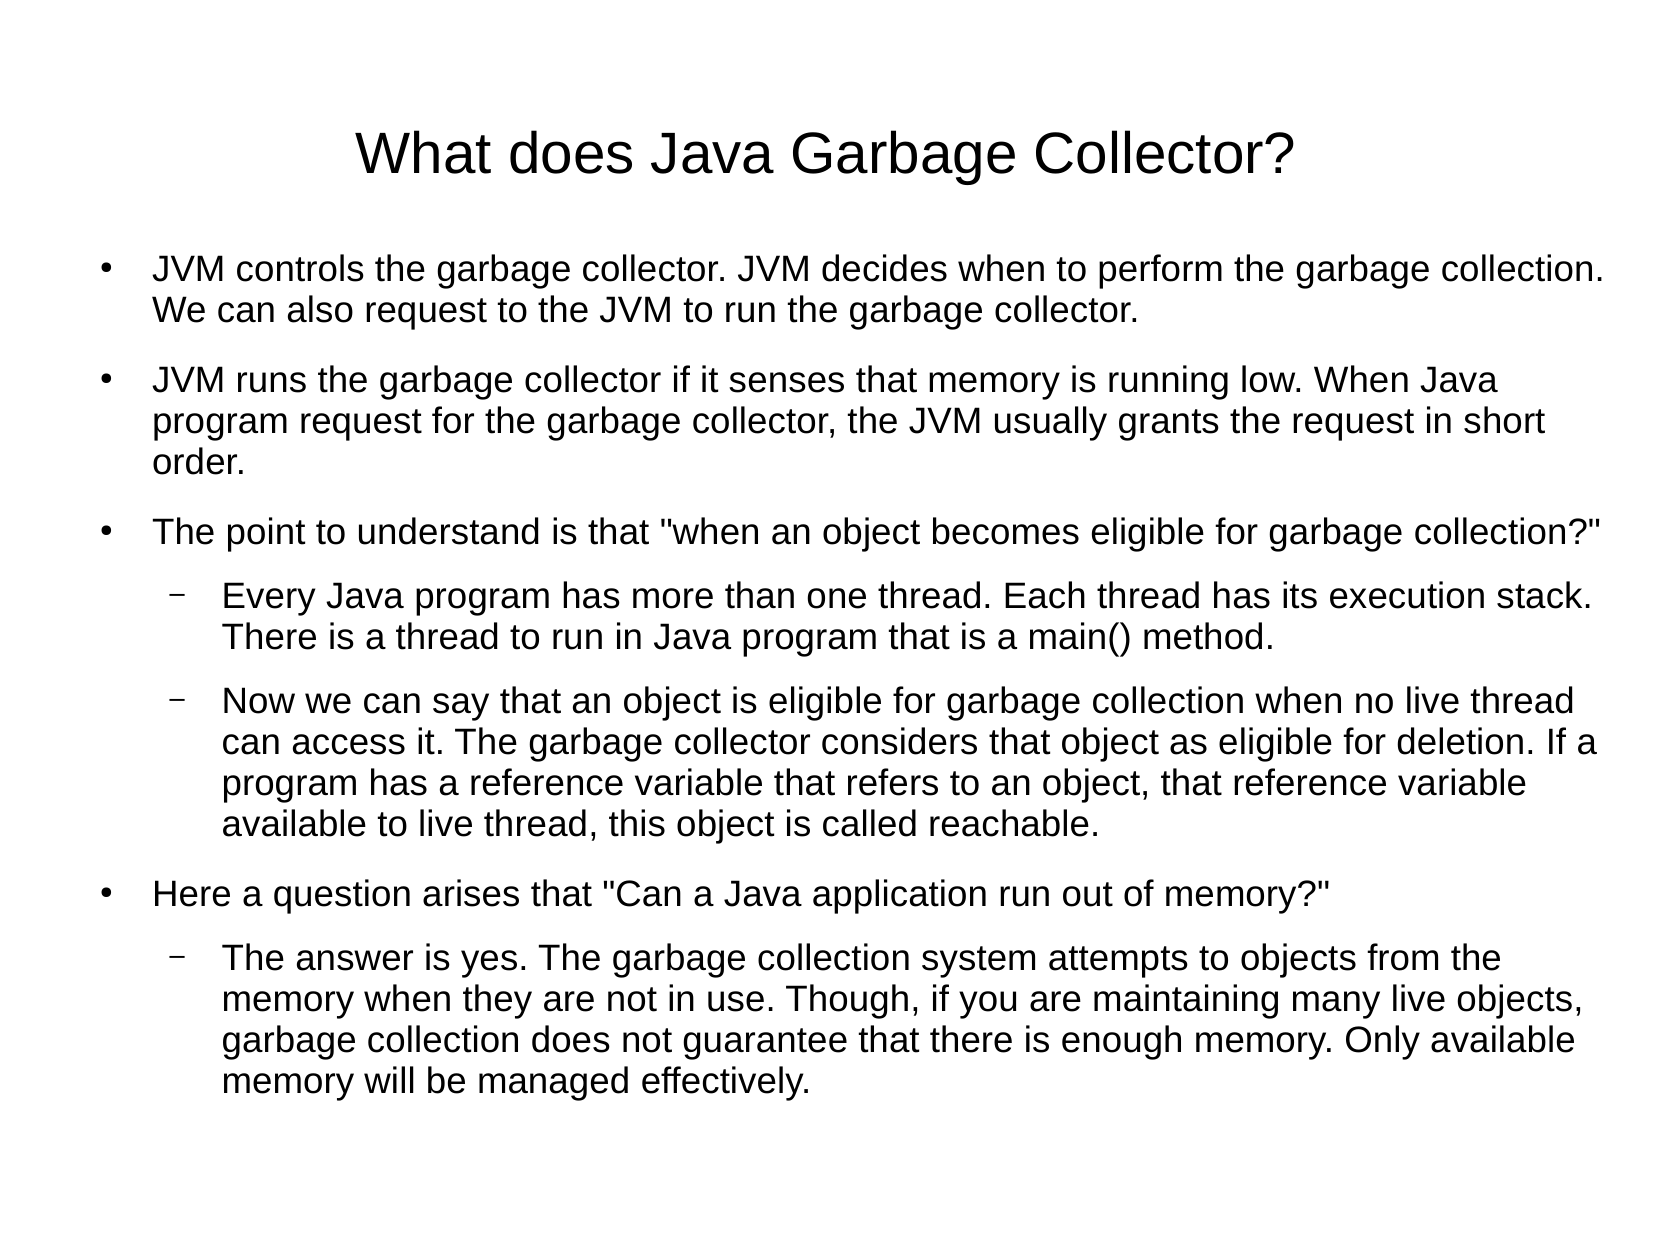

# What does Java Garbage Collector?
JVM controls the garbage collector. JVM decides when to perform the garbage collection. We can also request to the JVM to run the garbage collector.
JVM runs the garbage collector if it senses that memory is running low. When Java program request for the garbage collector, the JVM usually grants the request in short order.
The point to understand is that "when an object becomes eligible for garbage collection?"
Every Java program has more than one thread. Each thread has its execution stack. There is a thread to run in Java program that is a main() method.
Now we can say that an object is eligible for garbage collection when no live thread can access it. The garbage collector considers that object as eligible for deletion. If a program has a reference variable that refers to an object, that reference variable available to live thread, this object is called reachable.
Here a question arises that "Can a Java application run out of memory?"
The answer is yes. The garbage collection system attempts to objects from the memory when they are not in use. Though, if you are maintaining many live objects, garbage collection does not guarantee that there is enough memory. Only available memory will be managed effectively.